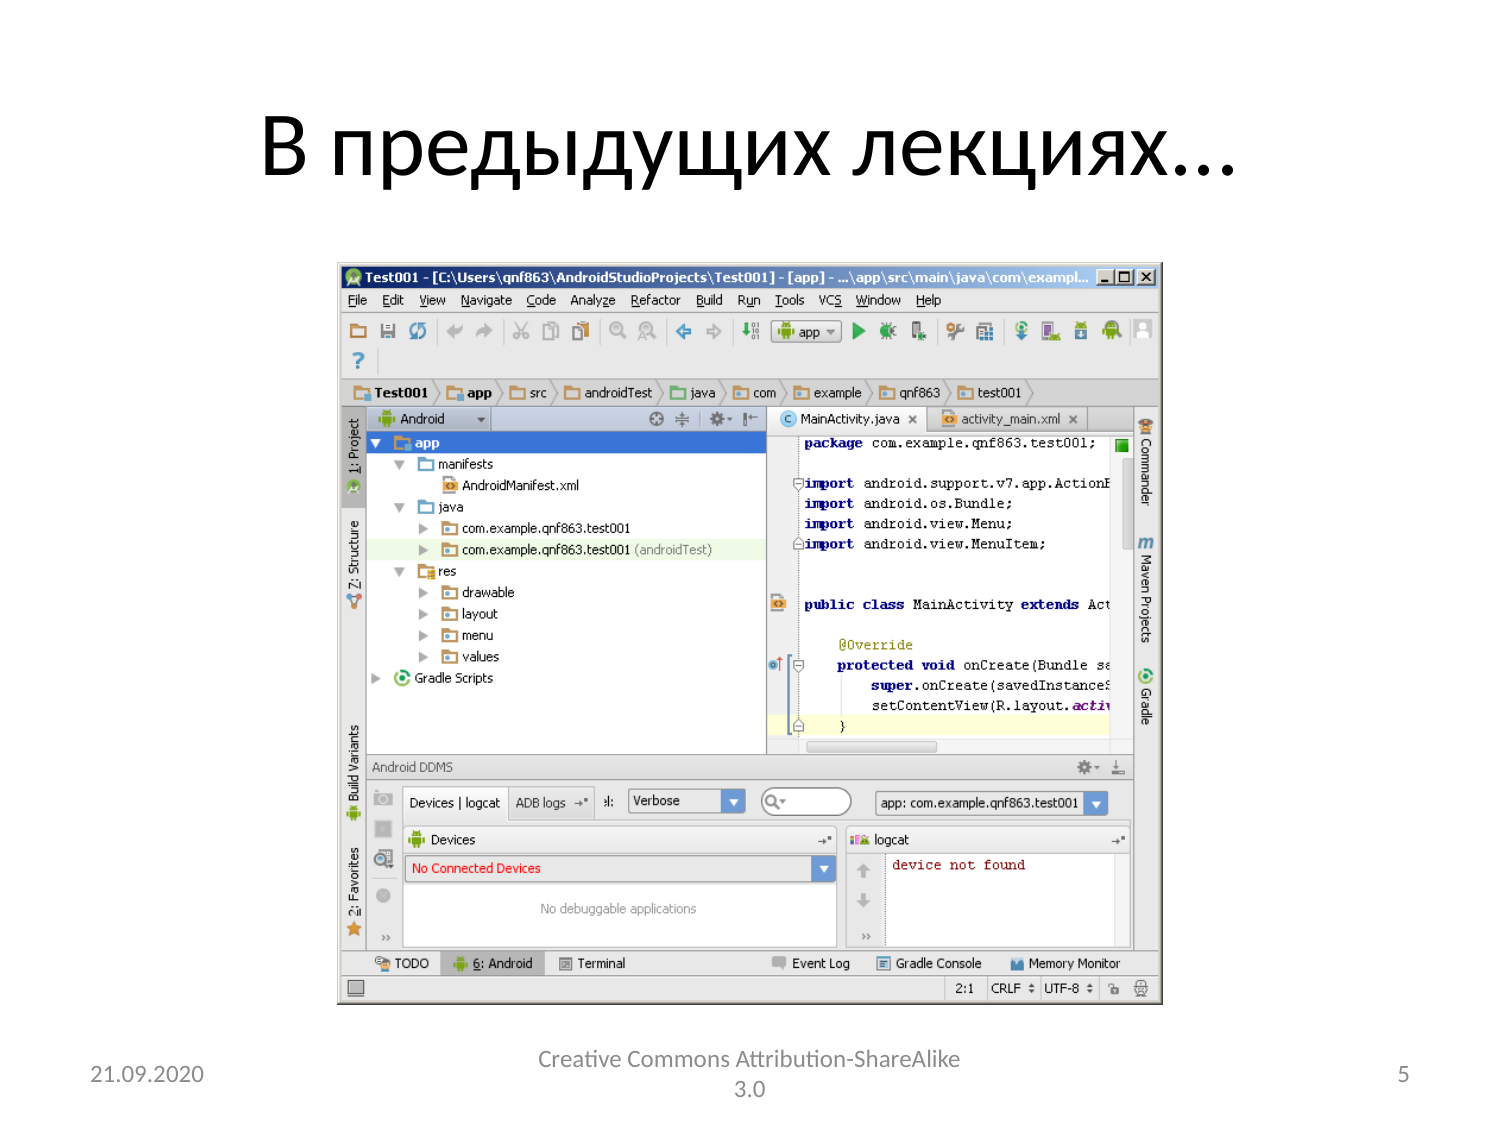

# В предыдущих лекциях...
Creative Commons Attribution-ShareAlike 3.0
5